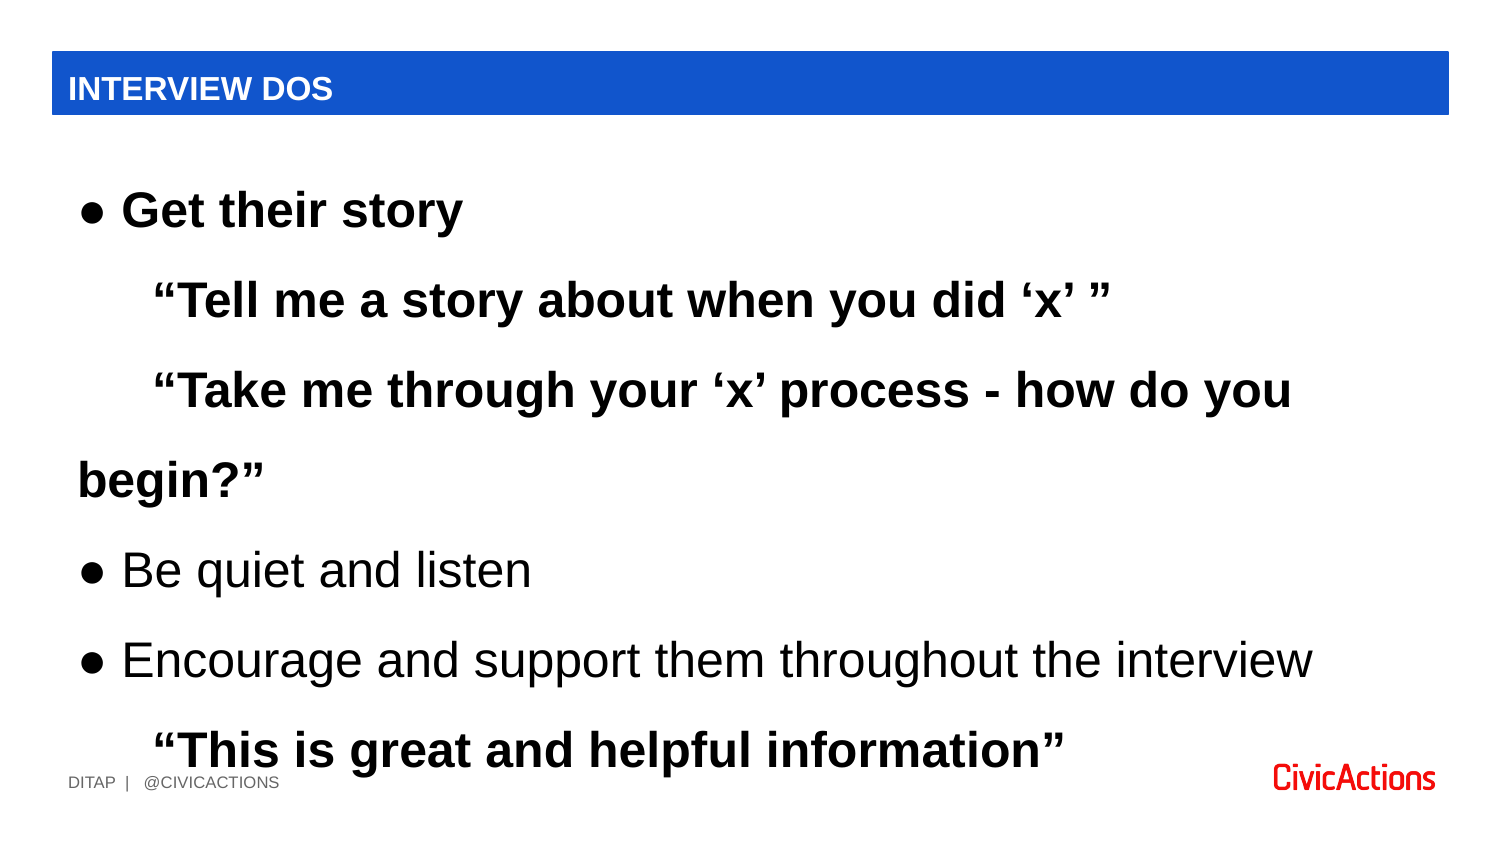

# INTERVIEW DOS
● Get their story
“Tell me a story about when you did ‘x’ ”
“Take me through your ‘x’ process - how do you begin?”
● Be quiet and listen
● Encourage and support them throughout the interview
	“This is great and helpful information”